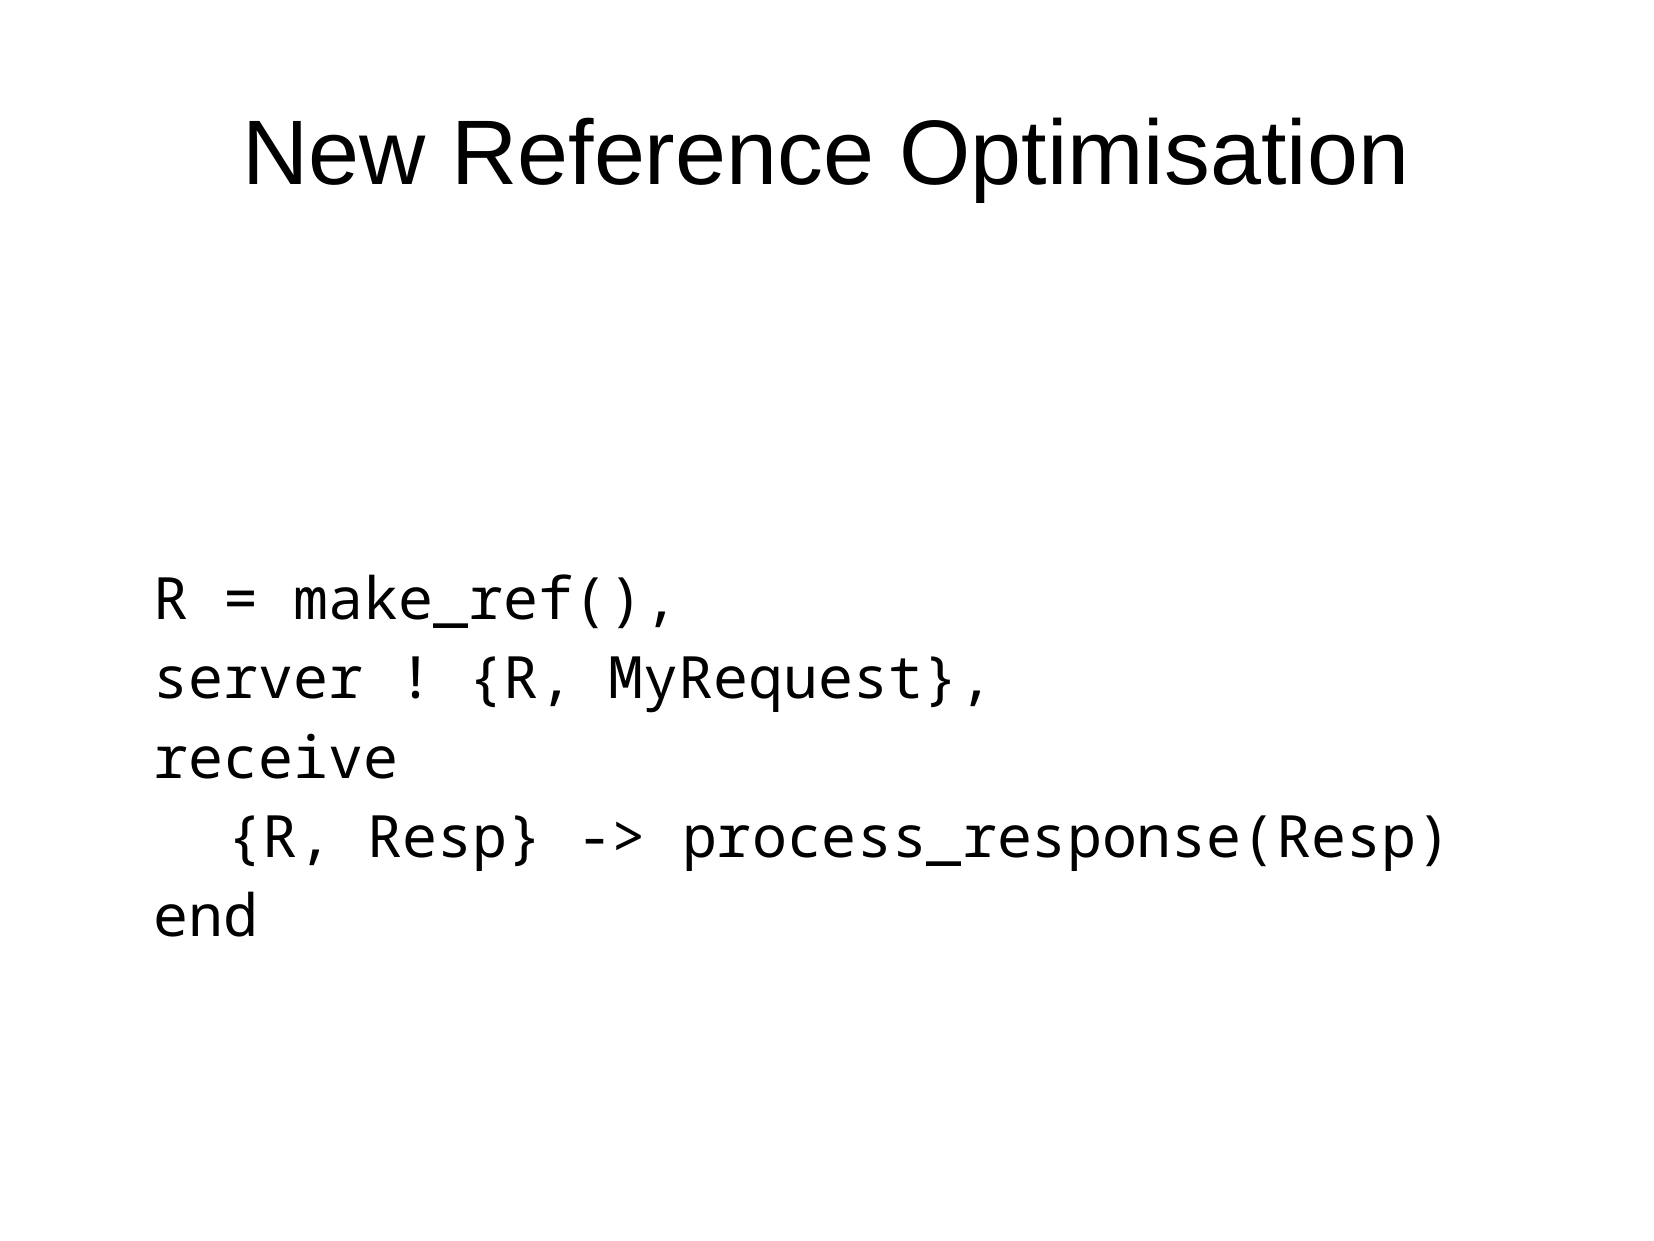

# New Reference Optimisation
R = make_ref(),
server ! {R, MyRequest},
receive
	{R, Resp} -> process_response(Resp)
end